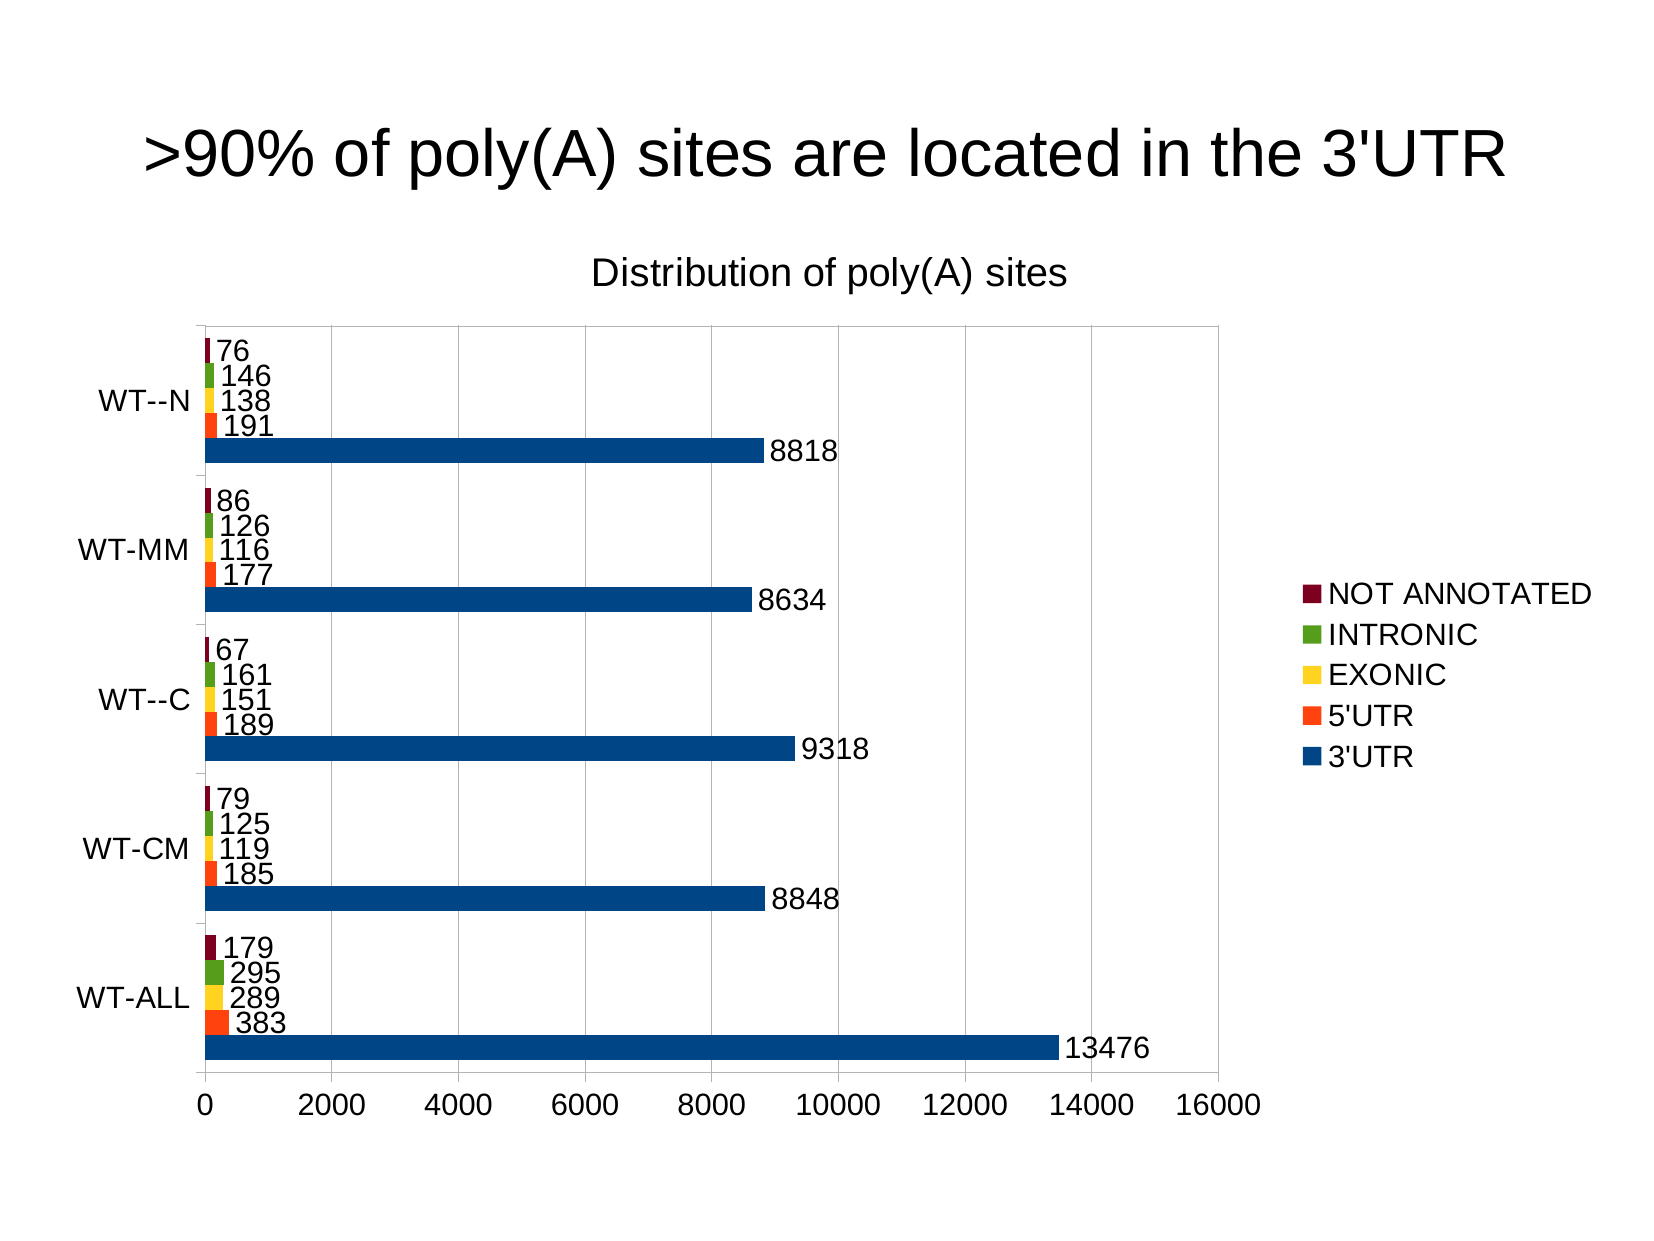

# >90% of poly(A) sites are located in the 3'UTR
### Chart: Distribution of poly(A) sites
| Category | 3'UTR | 5'UTR | EXONIC | INTRONIC | NOT ANNOTATED |
|---|---|---|---|---|---|
| WT-ALL | 13476.0 | 383.0 | 289.0 | 295.0 | 179.0 |
| WT-CM | 8848.0 | 185.0 | 119.0 | 125.0 | 79.0 |
| WT--C | 9318.0 | 189.0 | 151.0 | 161.0 | 67.0 |
| WT-MM | 8634.0 | 177.0 | 116.0 | 126.0 | 86.0 |
| WT--N | 8818.0 | 191.0 | 138.0 | 146.0 | 76.0 |